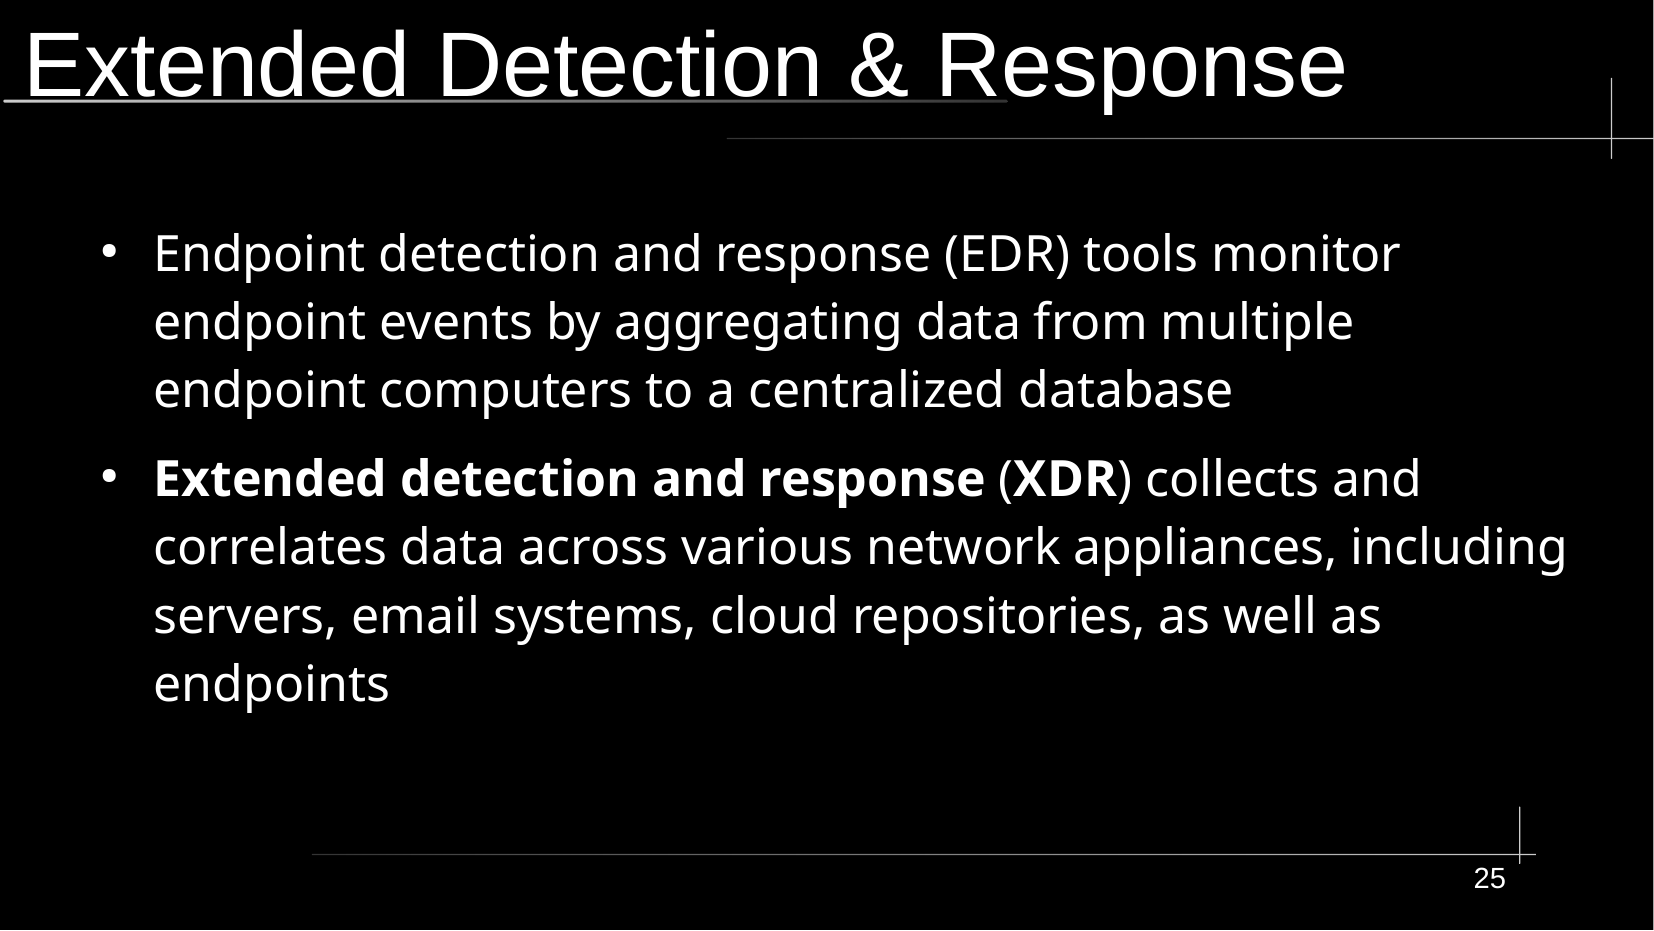

# Extended Detection & Response
Endpoint detection and response (EDR) tools monitor endpoint events by aggregating data from multiple endpoint computers to a centralized database
Extended detection and response (XDR) collects and correlates data across various network appliances, including servers, email systems, cloud repositories, as well as endpoints
25